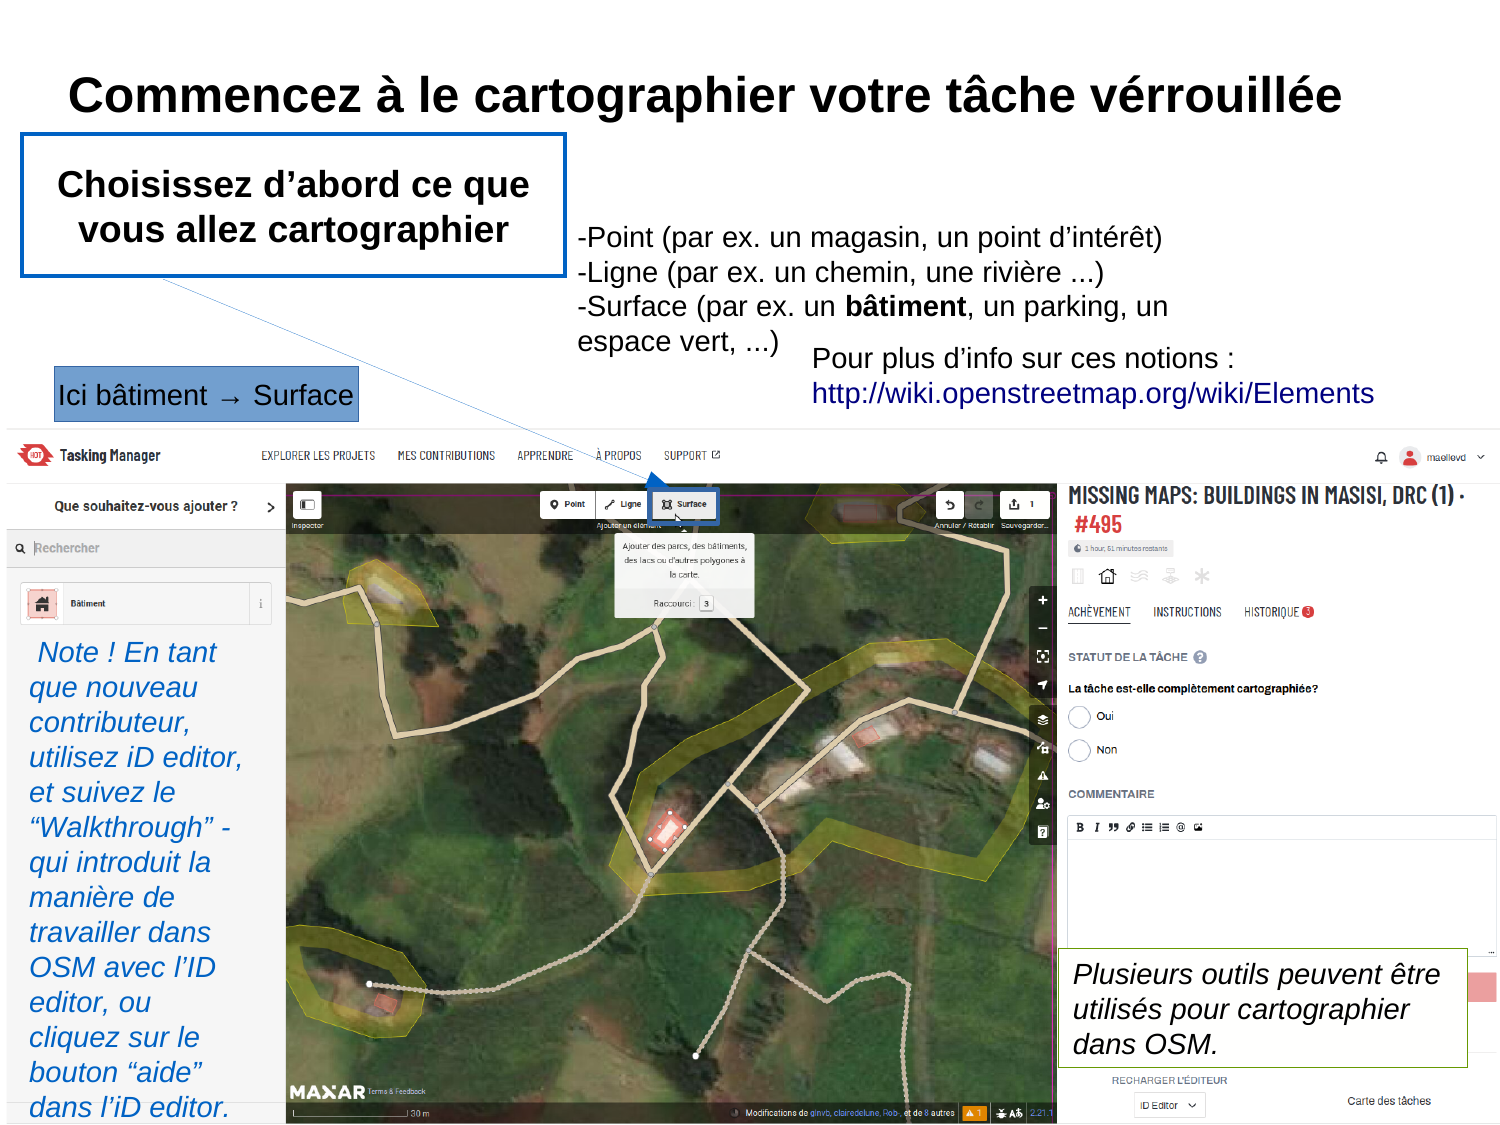

Commencez à le cartographier votre tâche vérrouillée
Choisissez d’abord ce que vous allez cartographier
-Point (par ex. un magasin, un point d’intérêt)
-Ligne (par ex. un chemin, une rivière ...)
-Surface (par ex. un bâtiment, un parking, un
espace vert, ...)
Pour plus d’info sur ces notions :
http://wiki.openstreetmap.org/wiki/Elements
Ici bâtiment → Surface
 Note ! En tant que nouveau contributeur, utilisez iD editor, et suivez le “Walkthrough” - qui introduit la manière de travailler dans OSM avec l’ID editor, ou
cliquez sur le bouton “aide” dans l’iD editor.
Plusieurs outils peuvent être utilisés pour cartographier dans OSM.